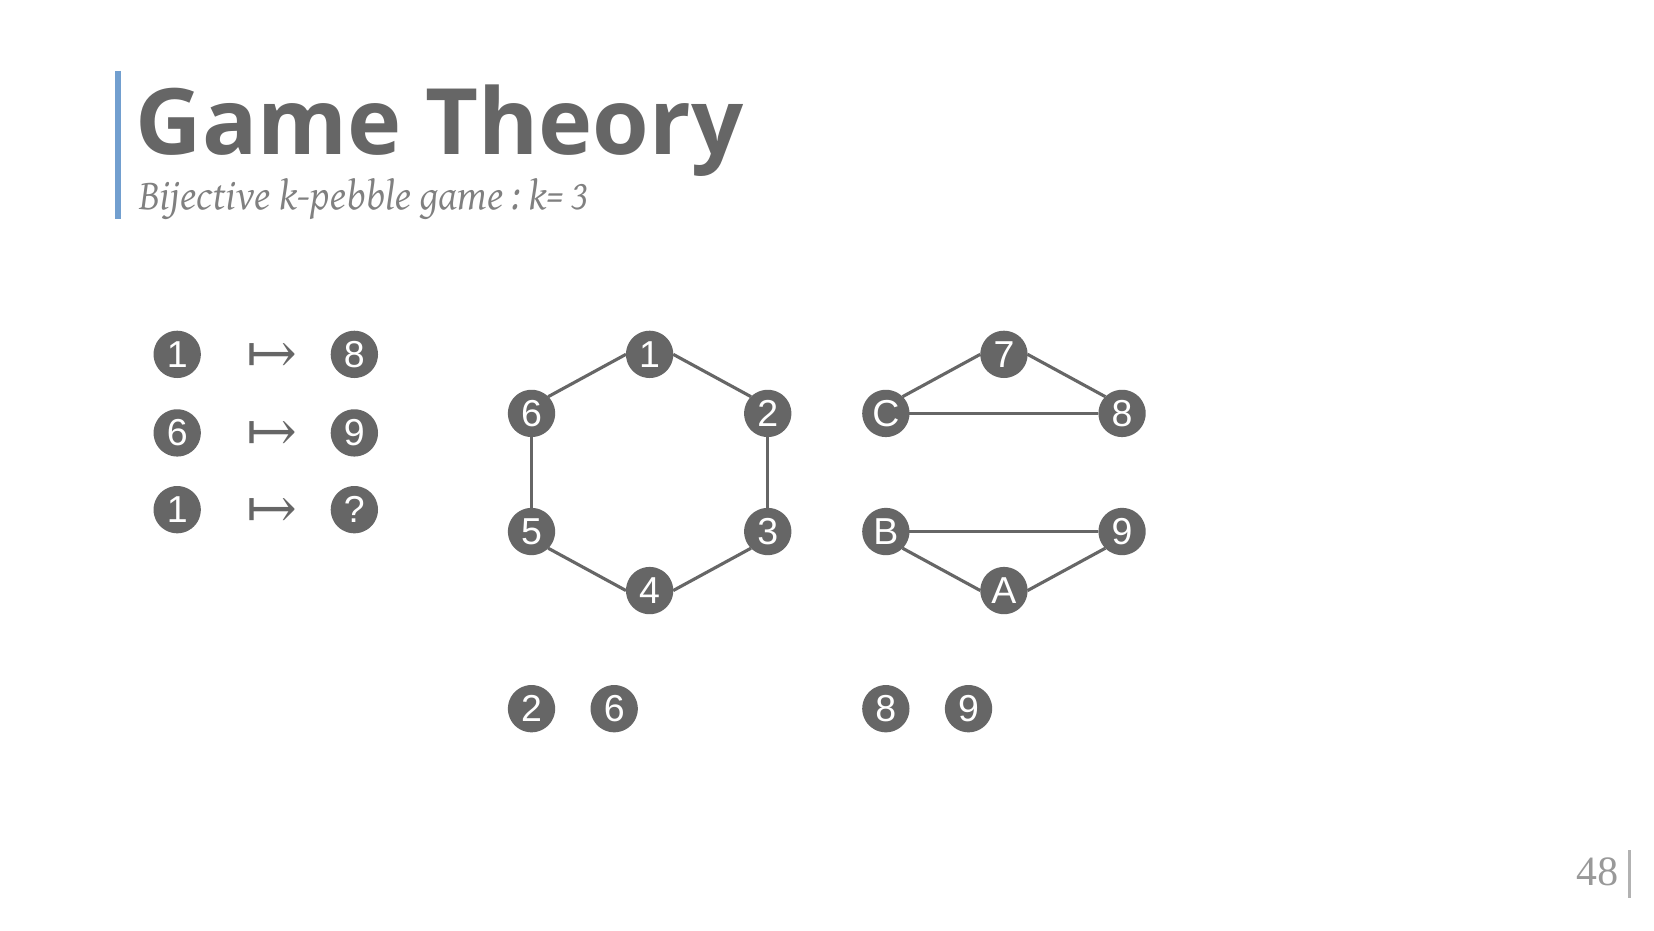

# Game Theory
Bijective k-pebble game : k= 3
↦
1
8
1
7
6
2
C
8
↦
6
9
↦
1
?
5
3
B
9
4
A
2
6
8
9
48